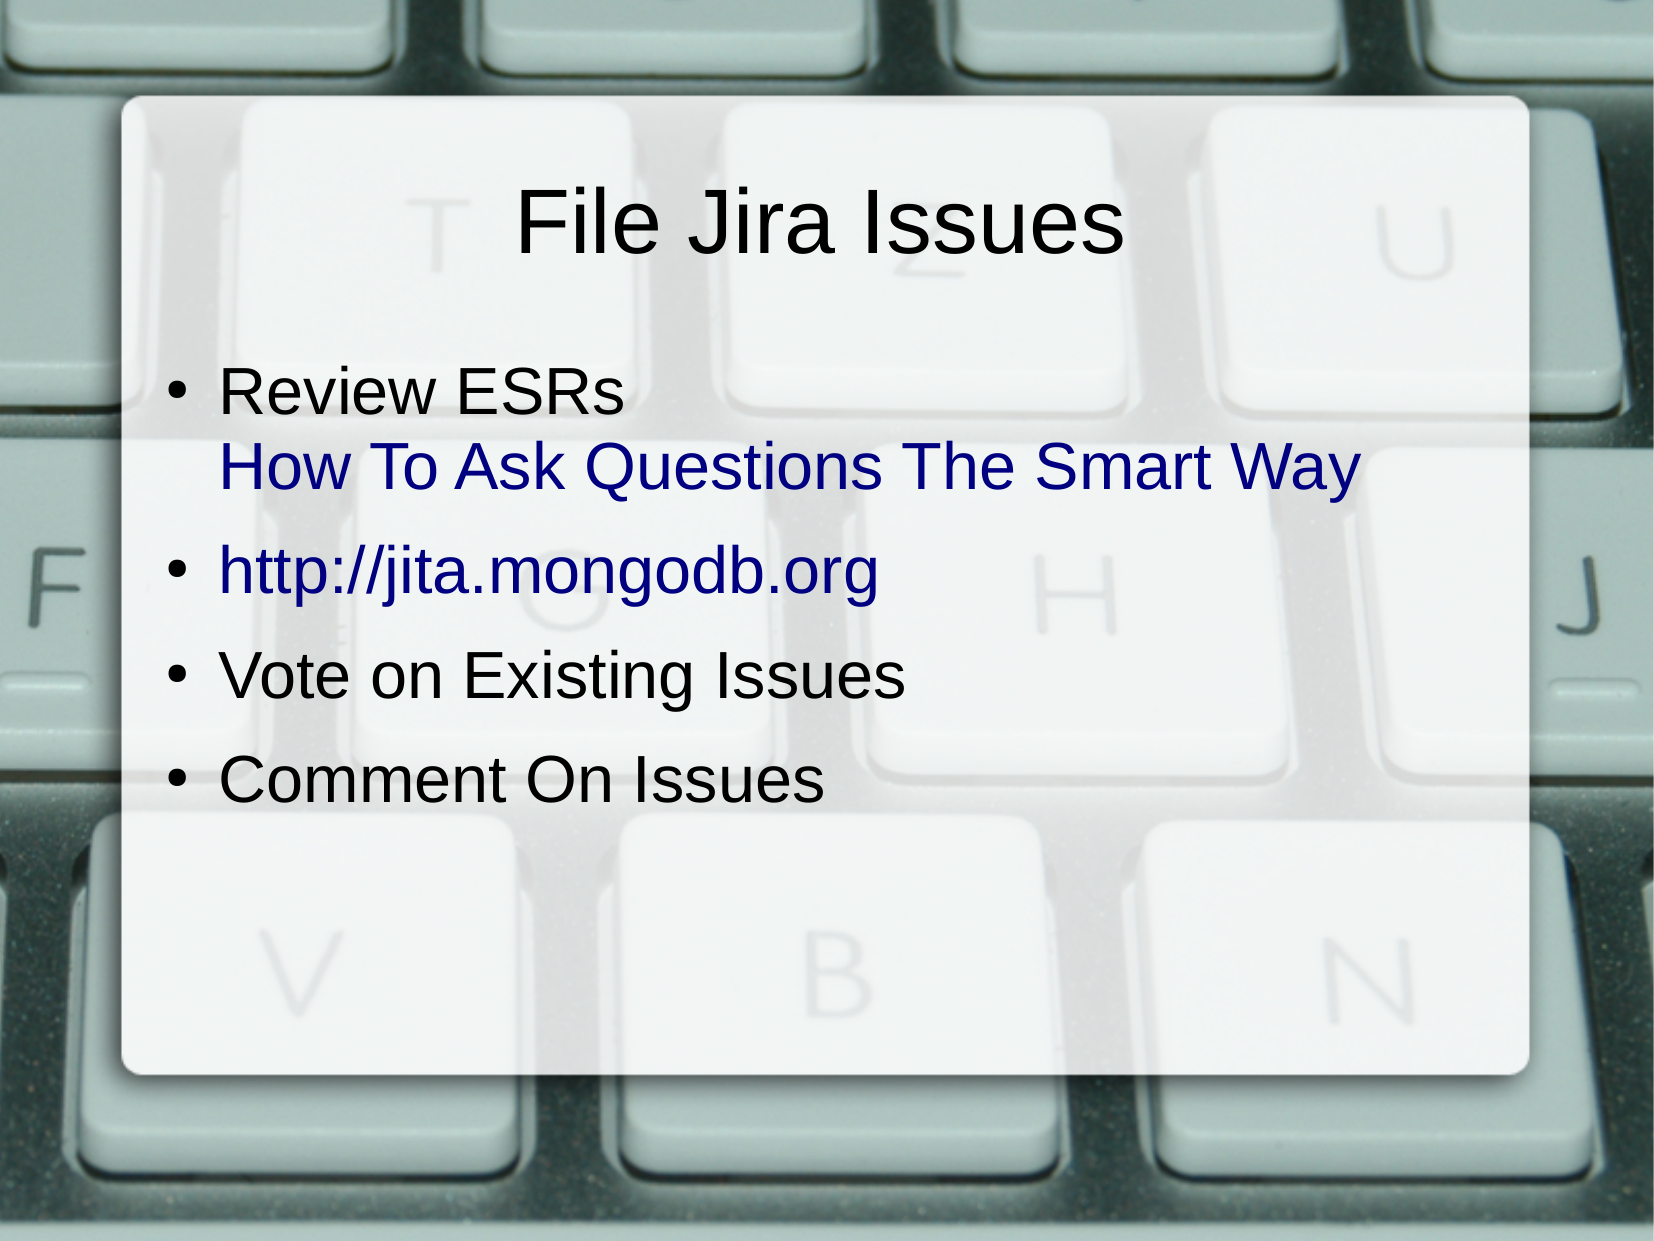

# File Jira Issues
Review ESRs How To Ask Questions The Smart Way
http://jita.mongodb.org
Vote on Existing Issues
Comment On Issues